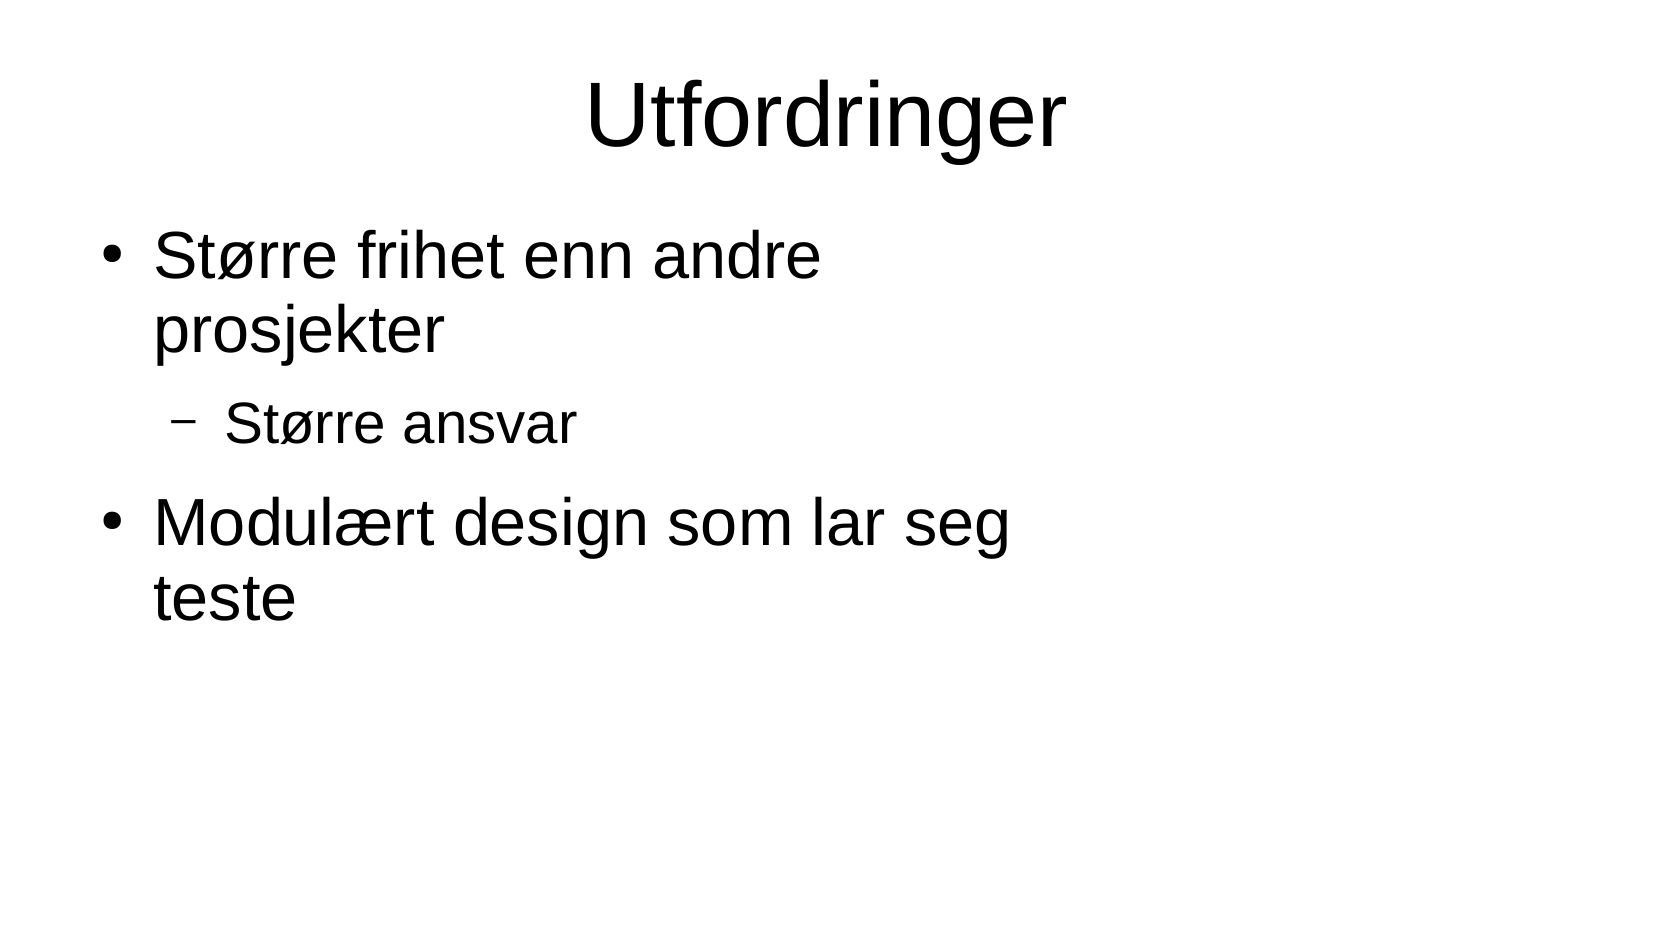

# Utfordringer
Større frihet enn andre prosjekter
Større ansvar
Modulært design som lar seg teste